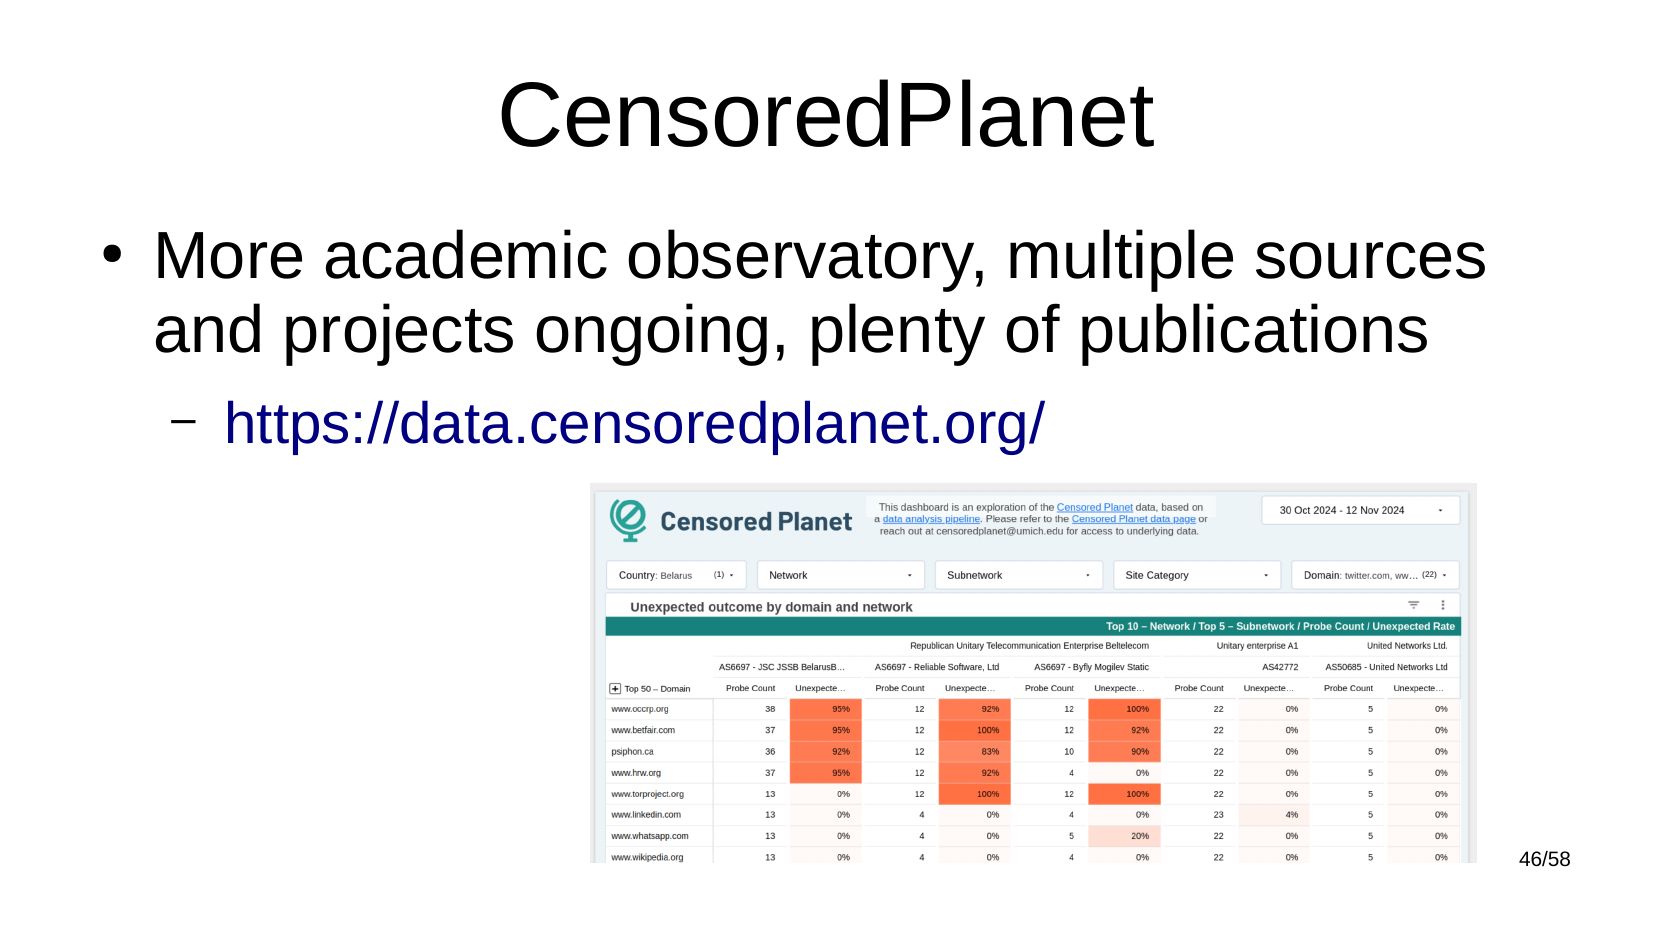

# CensoredPlanet
More academic observatory, multiple sources and projects ongoing, plenty of publications
https://data.censoredplanet.org/
46